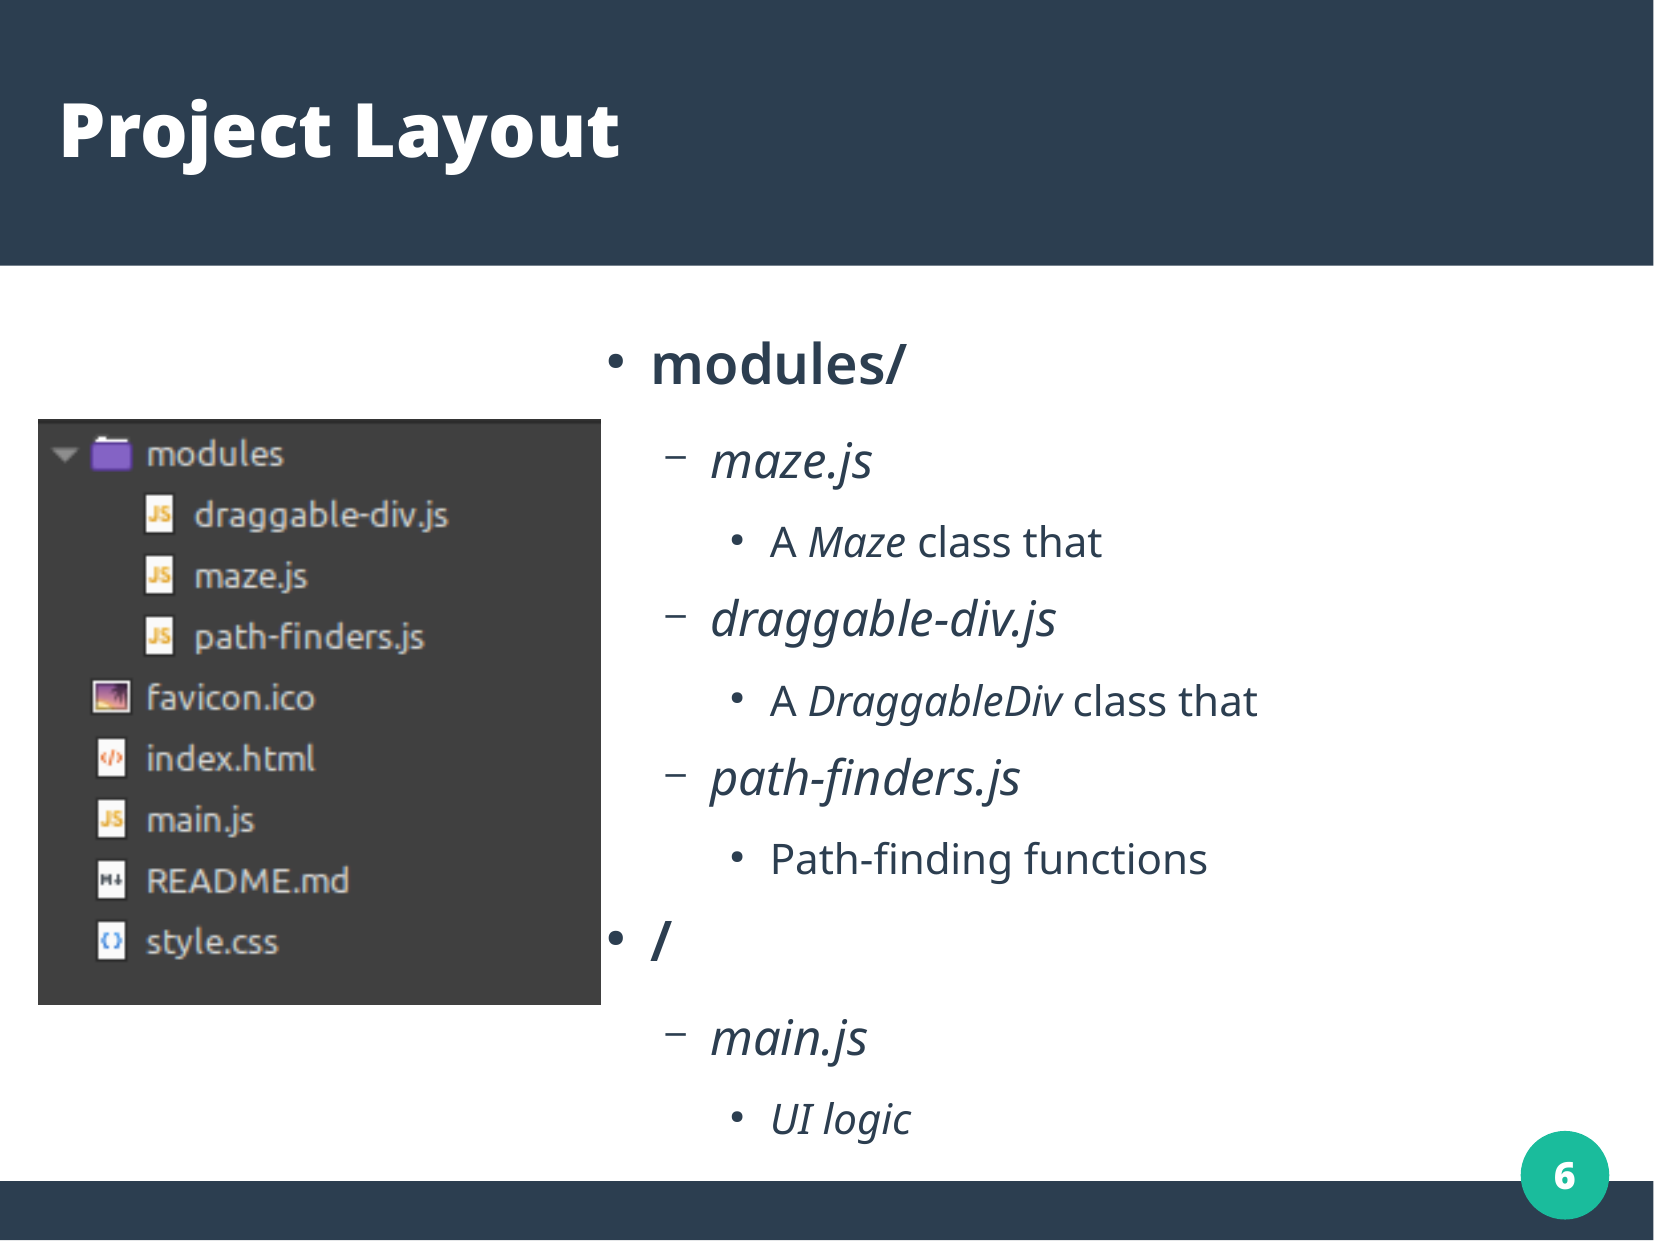

# Project Layout
modules/
maze.js
A Maze class that
draggable-div.js
A DraggableDiv class that
path-finders.js
Path-finding functions
/
main.js
UI logic
6